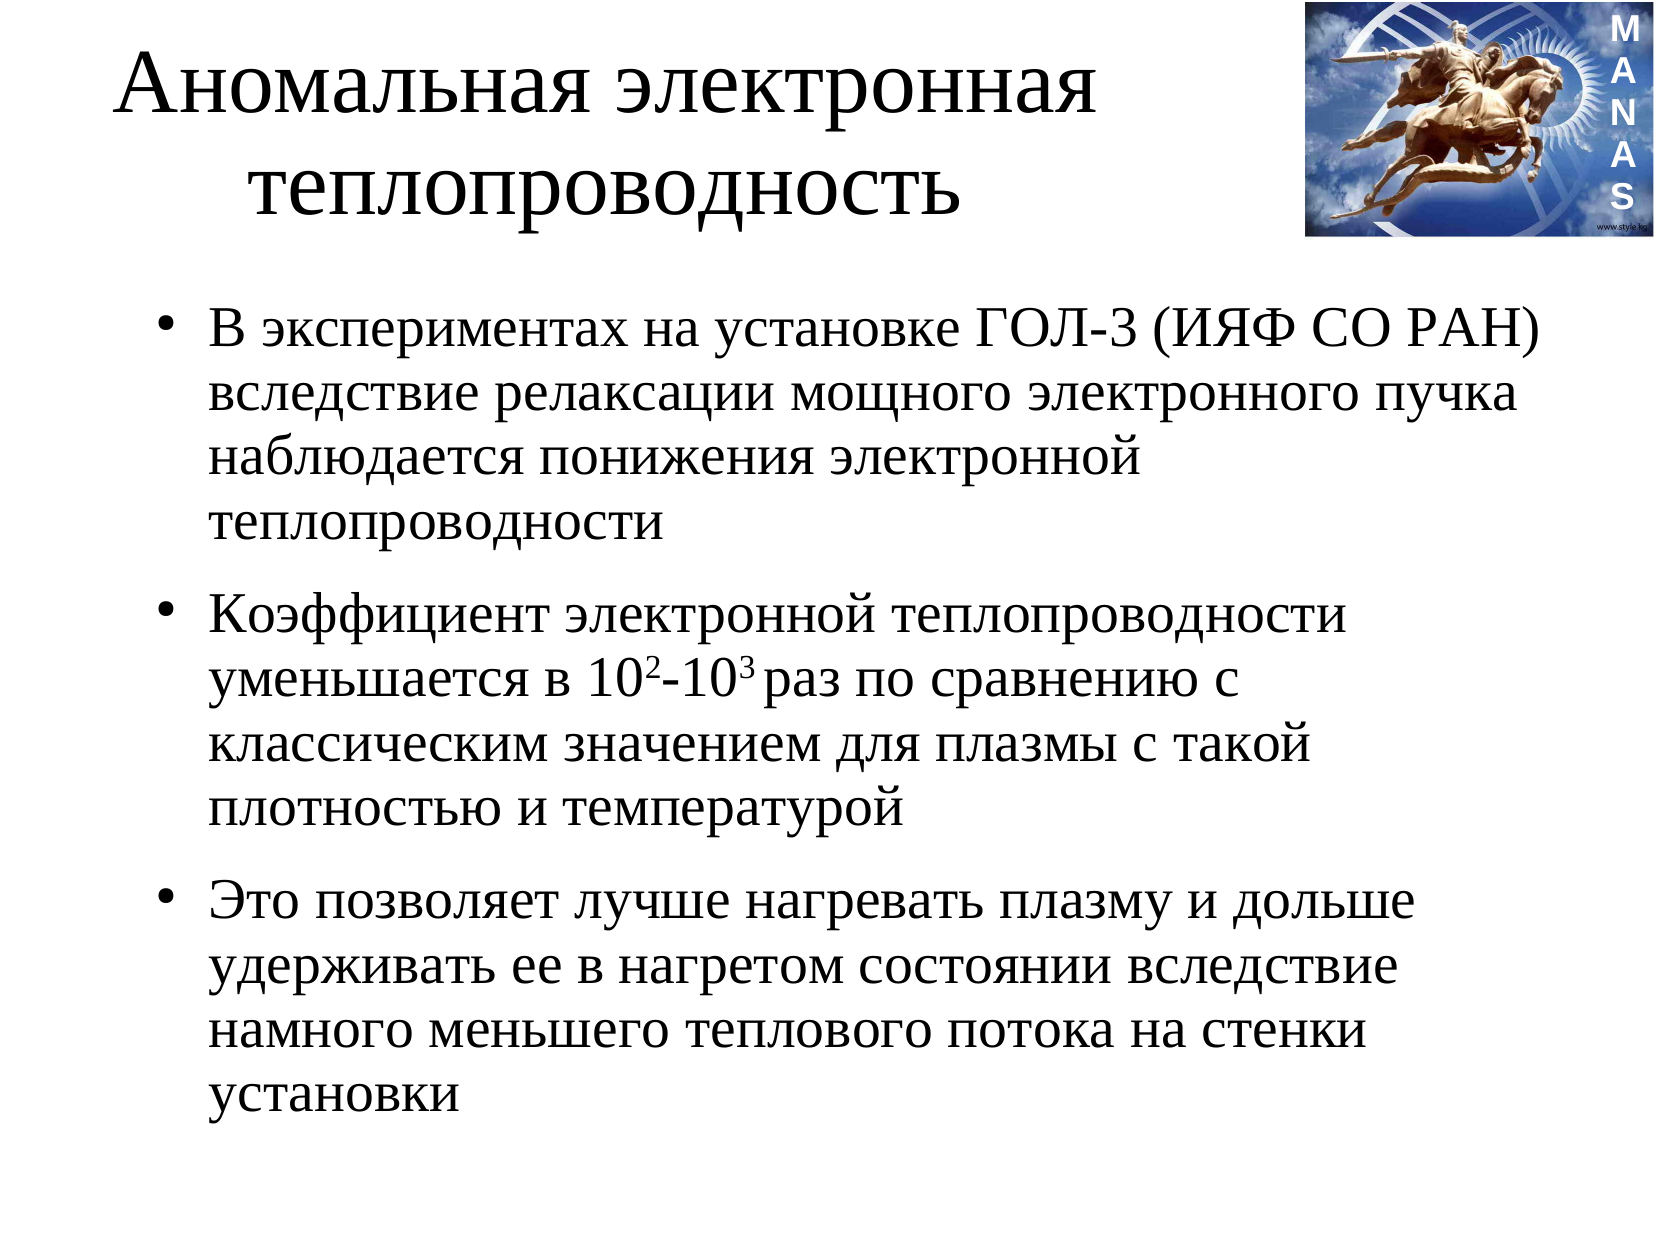

М
A
N
A
S
# Аномальная электронная теплопроводность
В экспериментах на установке ГОЛ-3 (ИЯФ СО РАН) вследствие релаксации мощного электронного пучка наблюдается понижения электронной теплопроводности
Коэффициент электронной теплопроводности уменьшается в 102-103 раз по сравнению с классическим значением для плазмы с такой плотностью и температурой
Это позволяет лучше нагревать плазму и дольше удерживать ее в нагретом состоянии вследствие намного меньшего теплового потока на стенки установки